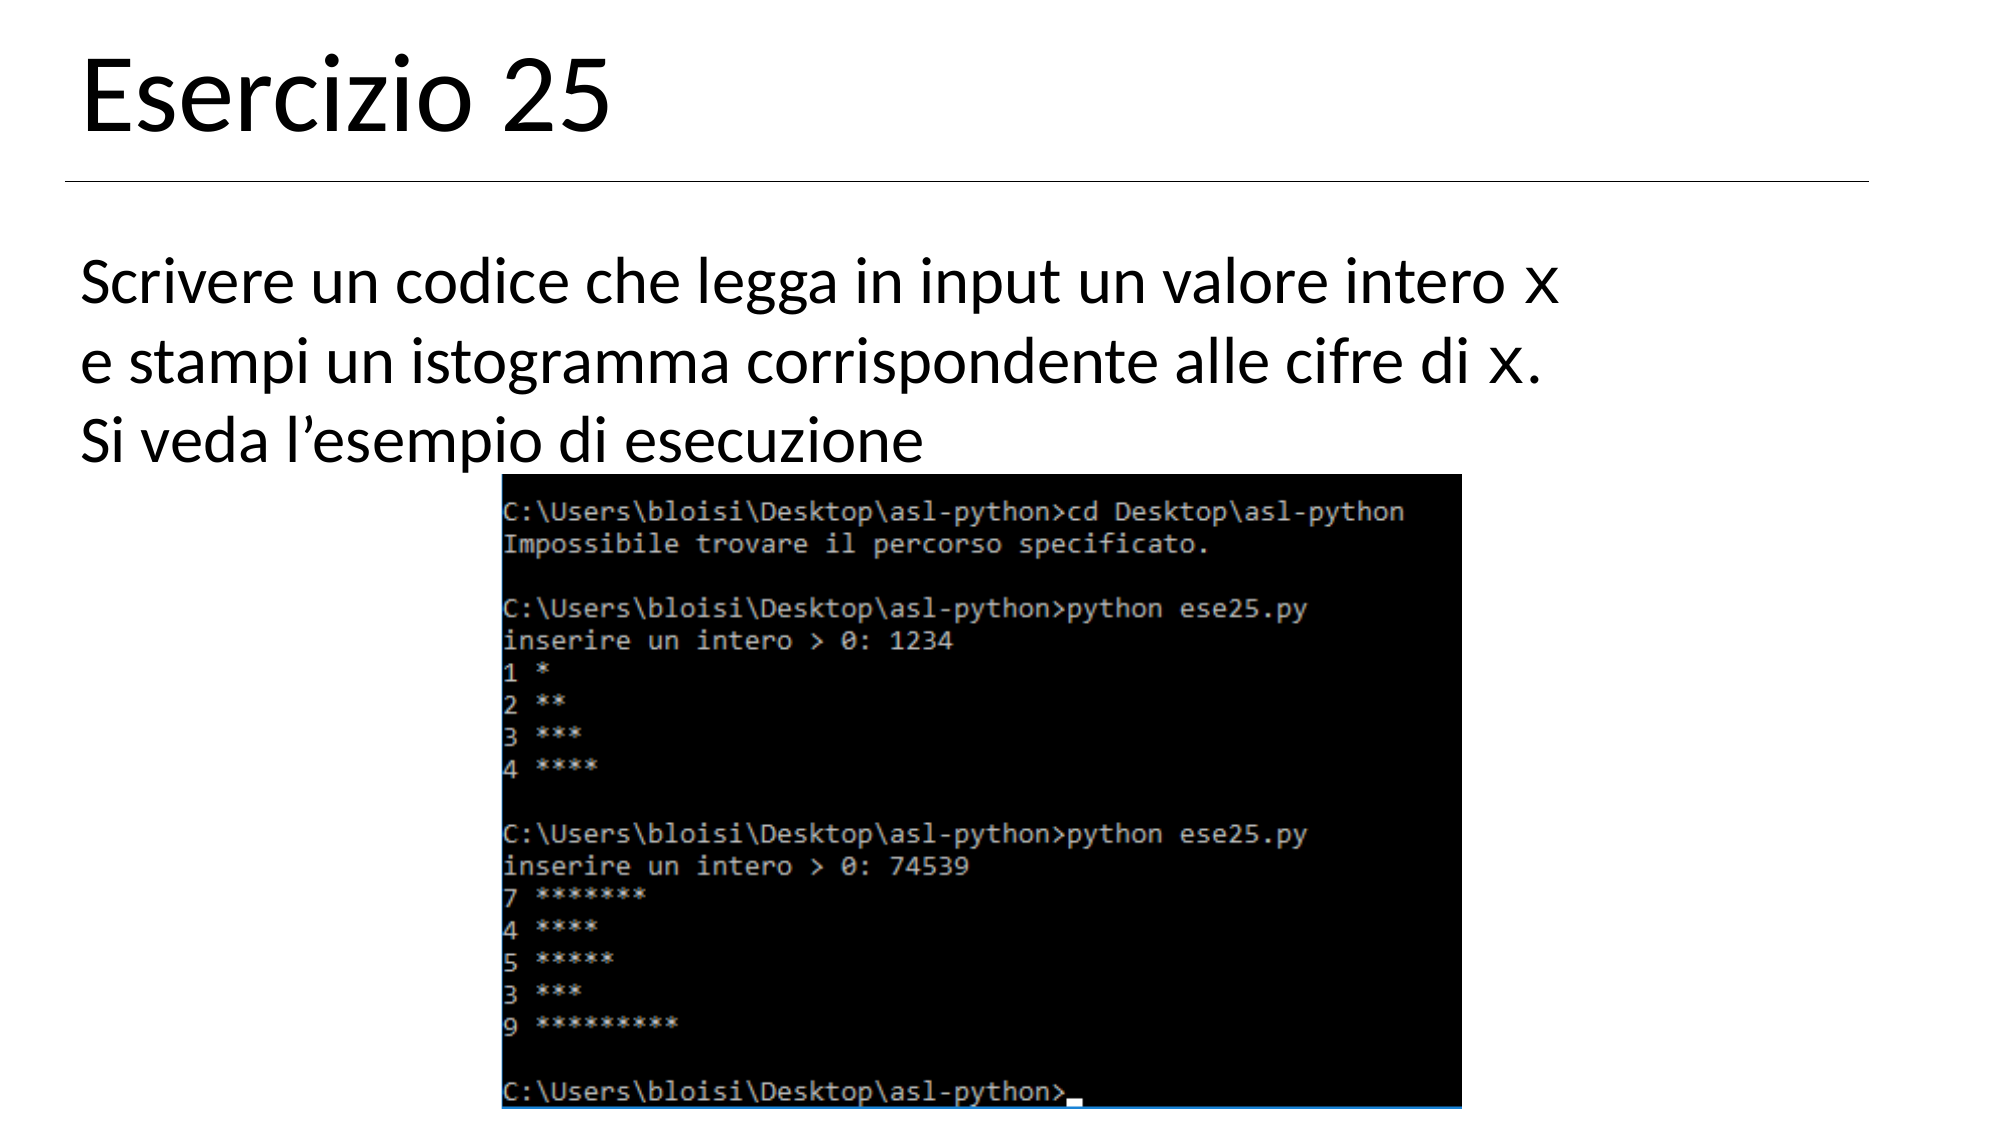

Esercizio 25
Scrivere un codice che legga in input un valore intero x
e stampi un istogramma corrispondente alle cifre di x.
Si veda l’esempio di esecuzione